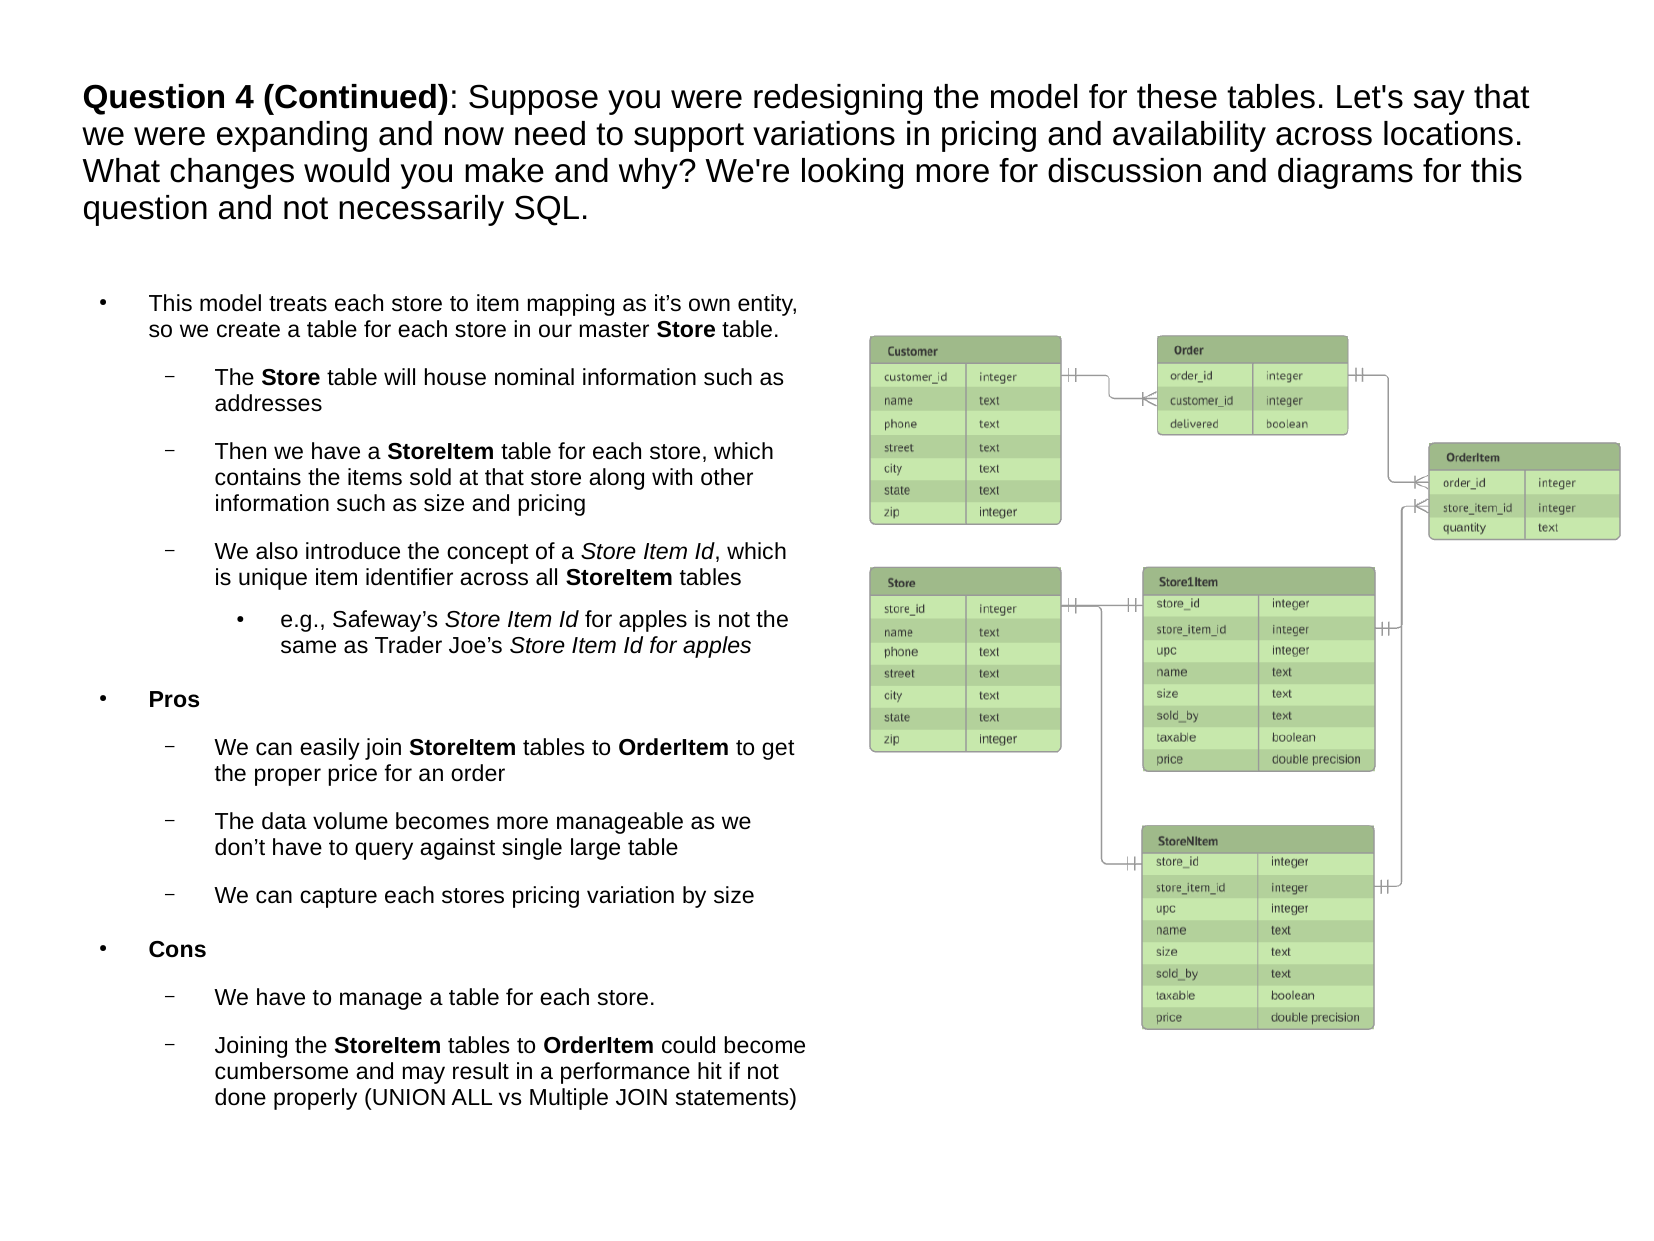

# Question 4 (Continued): Suppose you were redesigning the model for these tables. Let's say that we were expanding and now need to support variations in pricing and availability across locations. What changes would you make and why? We're looking more for discussion and diagrams for this question and not necessarily SQL.
This model treats each store to item mapping as it’s own entity, so we create a table for each store in our master Store table.
The Store table will house nominal information such as addresses
Then we have a StoreItem table for each store, which contains the items sold at that store along with other information such as size and pricing
We also introduce the concept of a Store Item Id, which is unique item identifier across all StoreItem tables
e.g., Safeway’s Store Item Id for apples is not the same as Trader Joe’s Store Item Id for apples
Pros
We can easily join StoreItem tables to OrderItem to get the proper price for an order
The data volume becomes more manageable as we don’t have to query against single large table
We can capture each stores pricing variation by size
Cons
We have to manage a table for each store.
Joining the StoreItem tables to OrderItem could become cumbersome and may result in a performance hit if not done properly (UNION ALL vs Multiple JOIN statements)